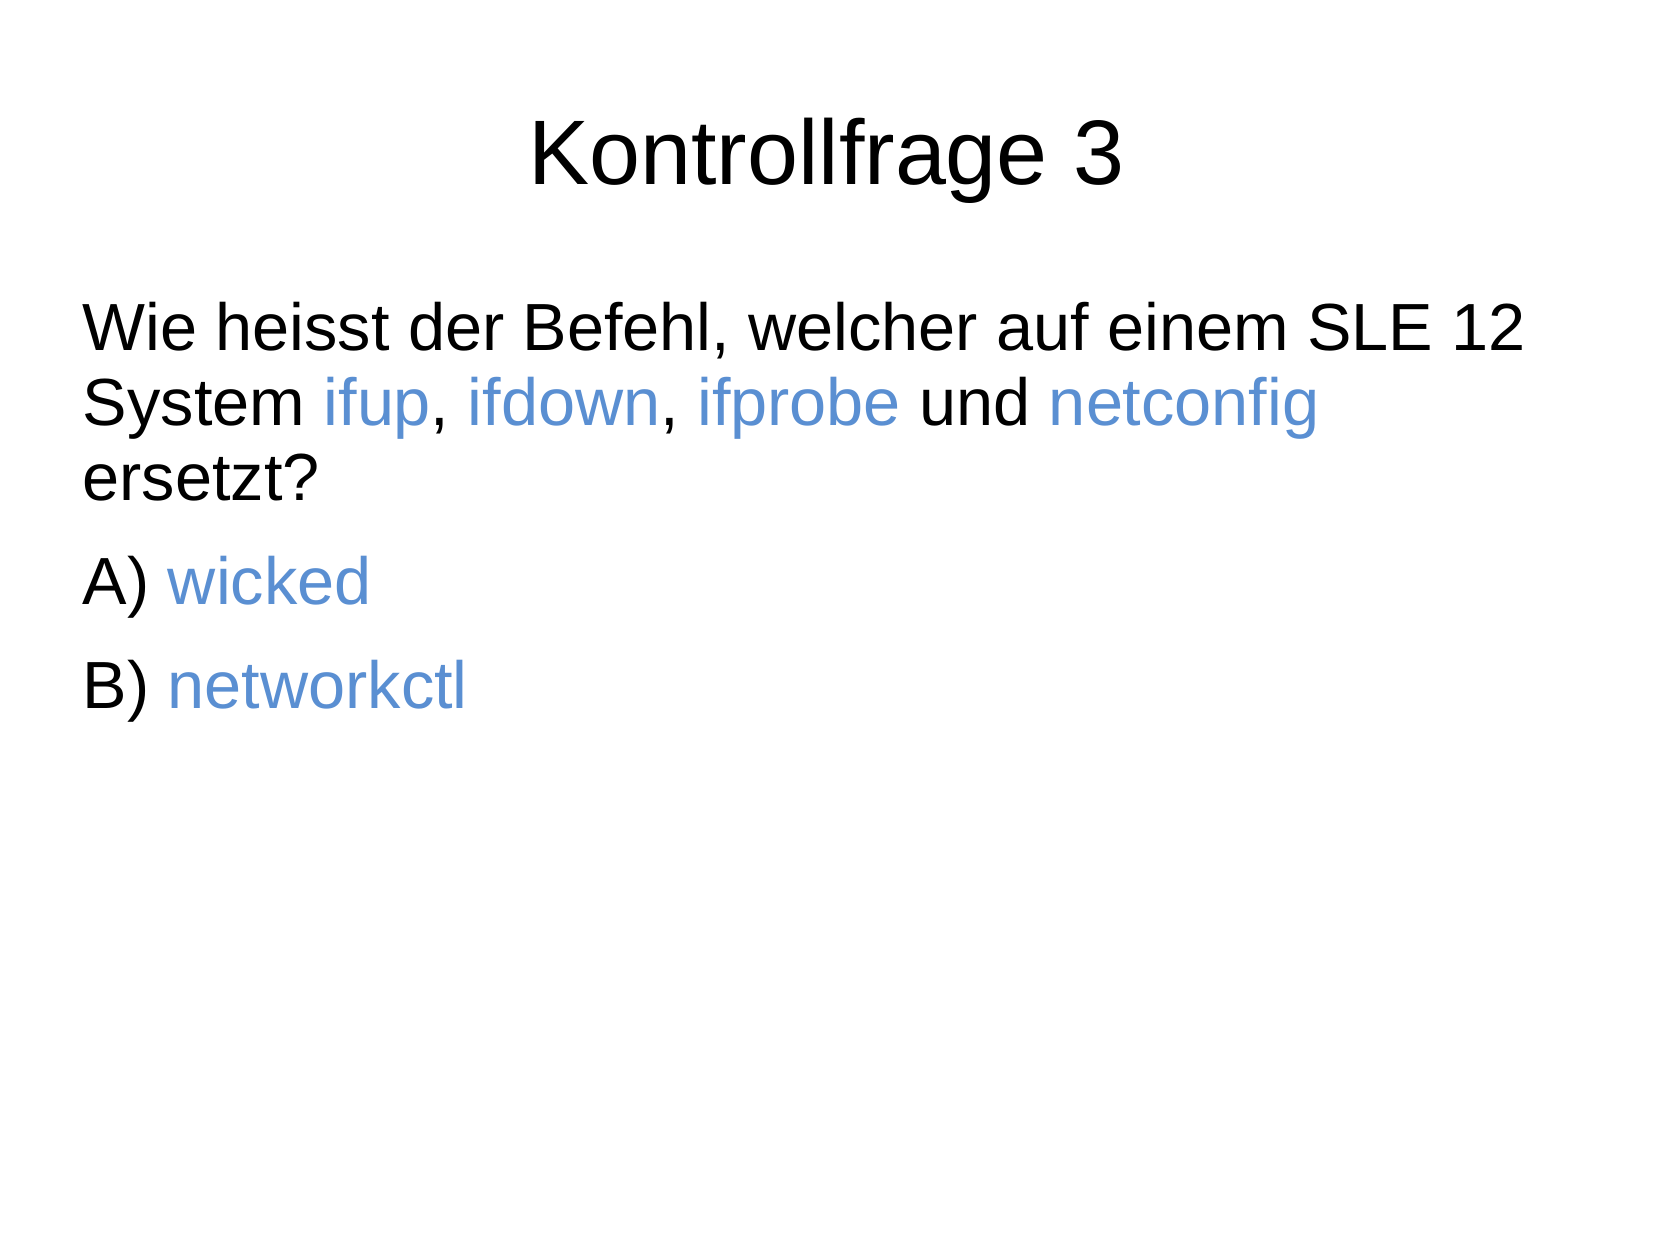

# Kontrollfrage 3
Wie heisst der Befehl, welcher auf einem SLE 12 System ifup, ifdown, ifprobe und netconfig ersetzt?
A) wicked
B) networkctl